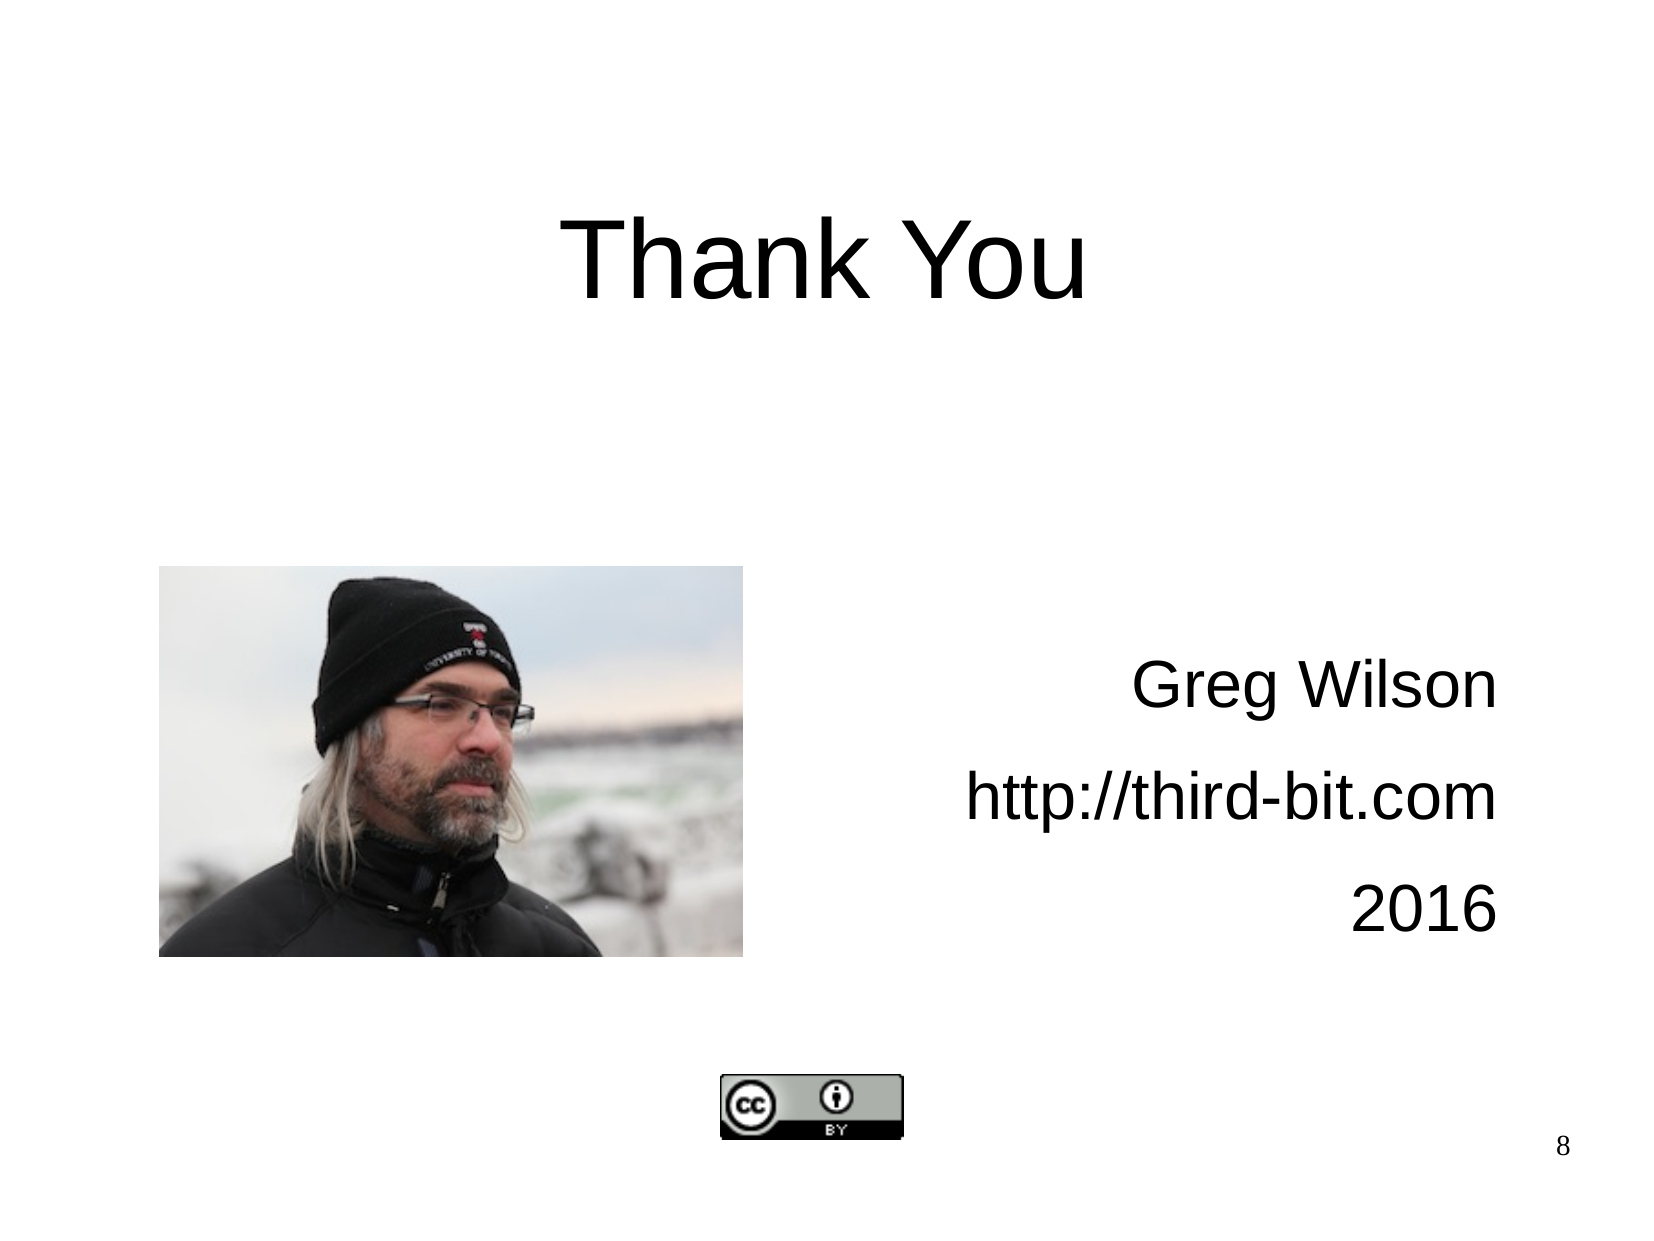

Thank You
Greg Wilson
http://third-bit.com
2016
8